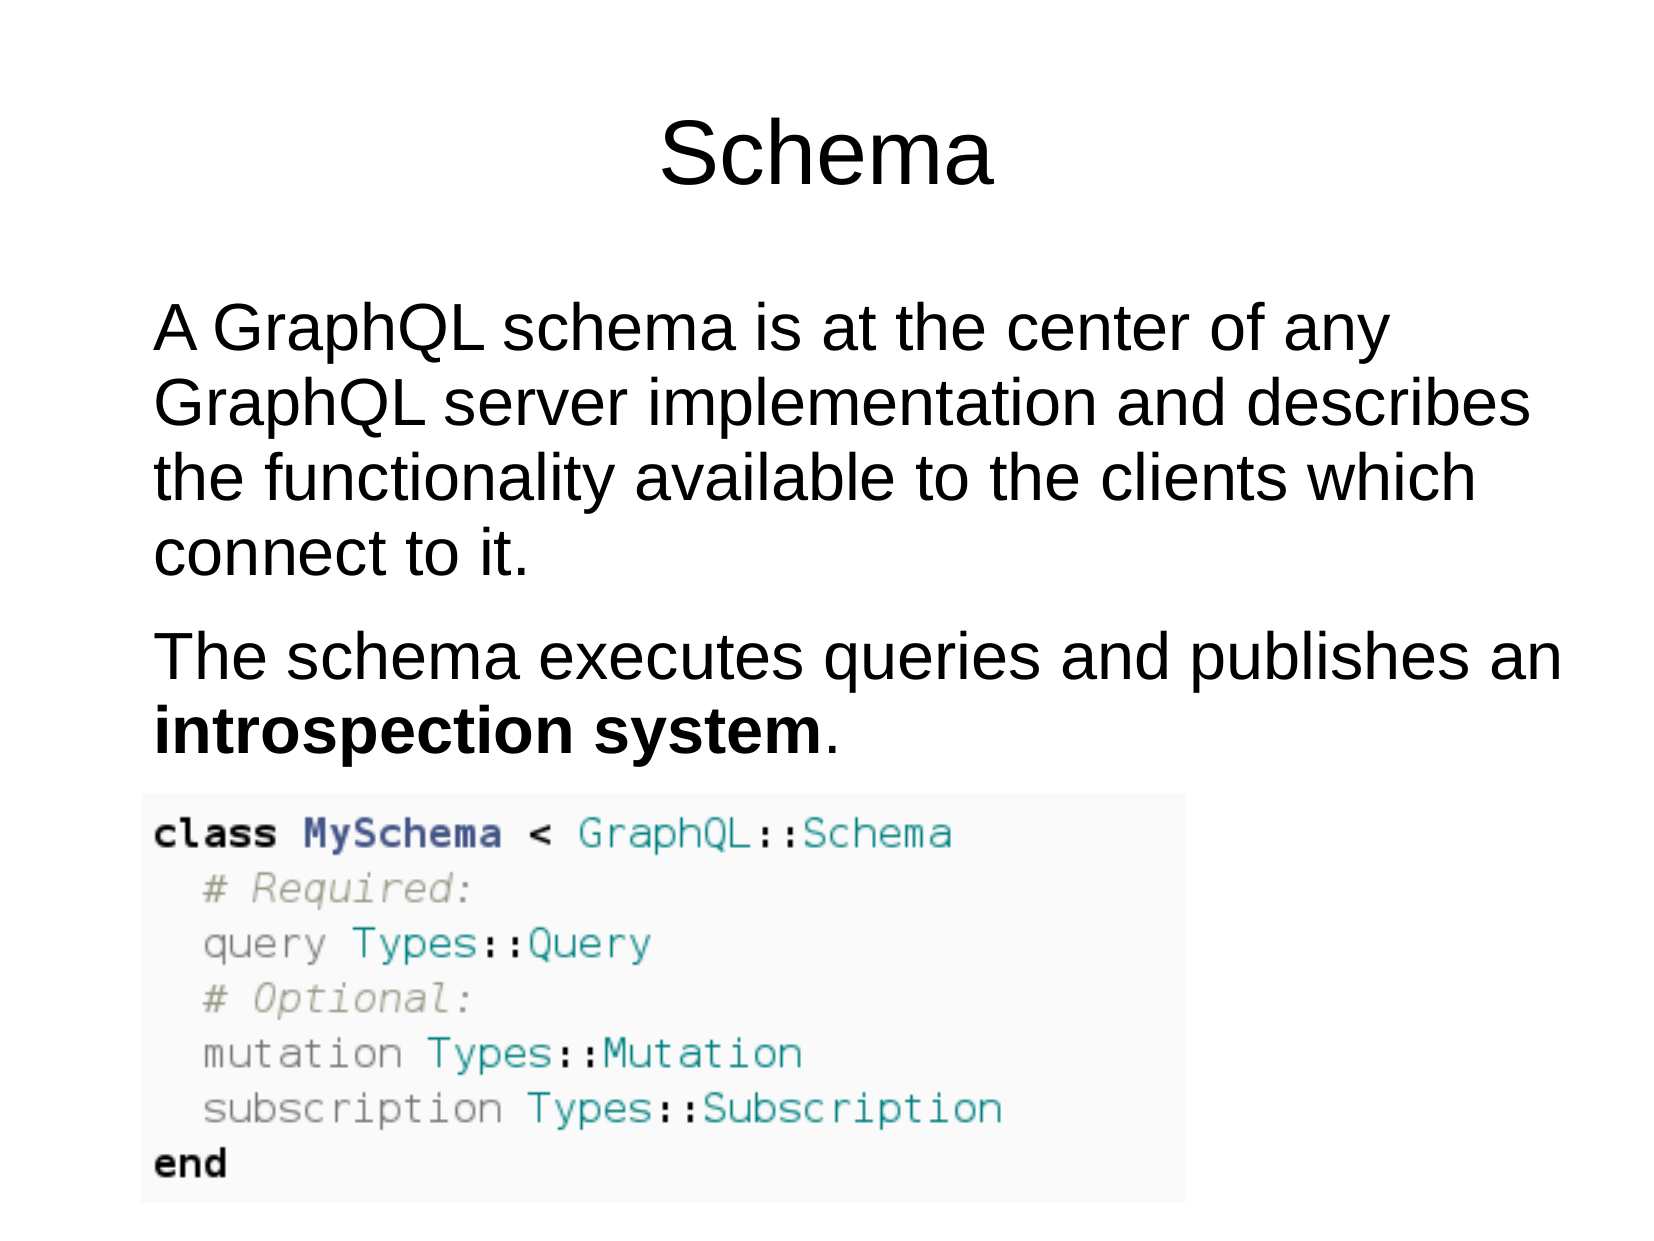

# Schema
A GraphQL schema is at the center of any GraphQL server implementation and describes the functionality available to the clients which connect to it.
The schema executes queries and publishes an introspection system.